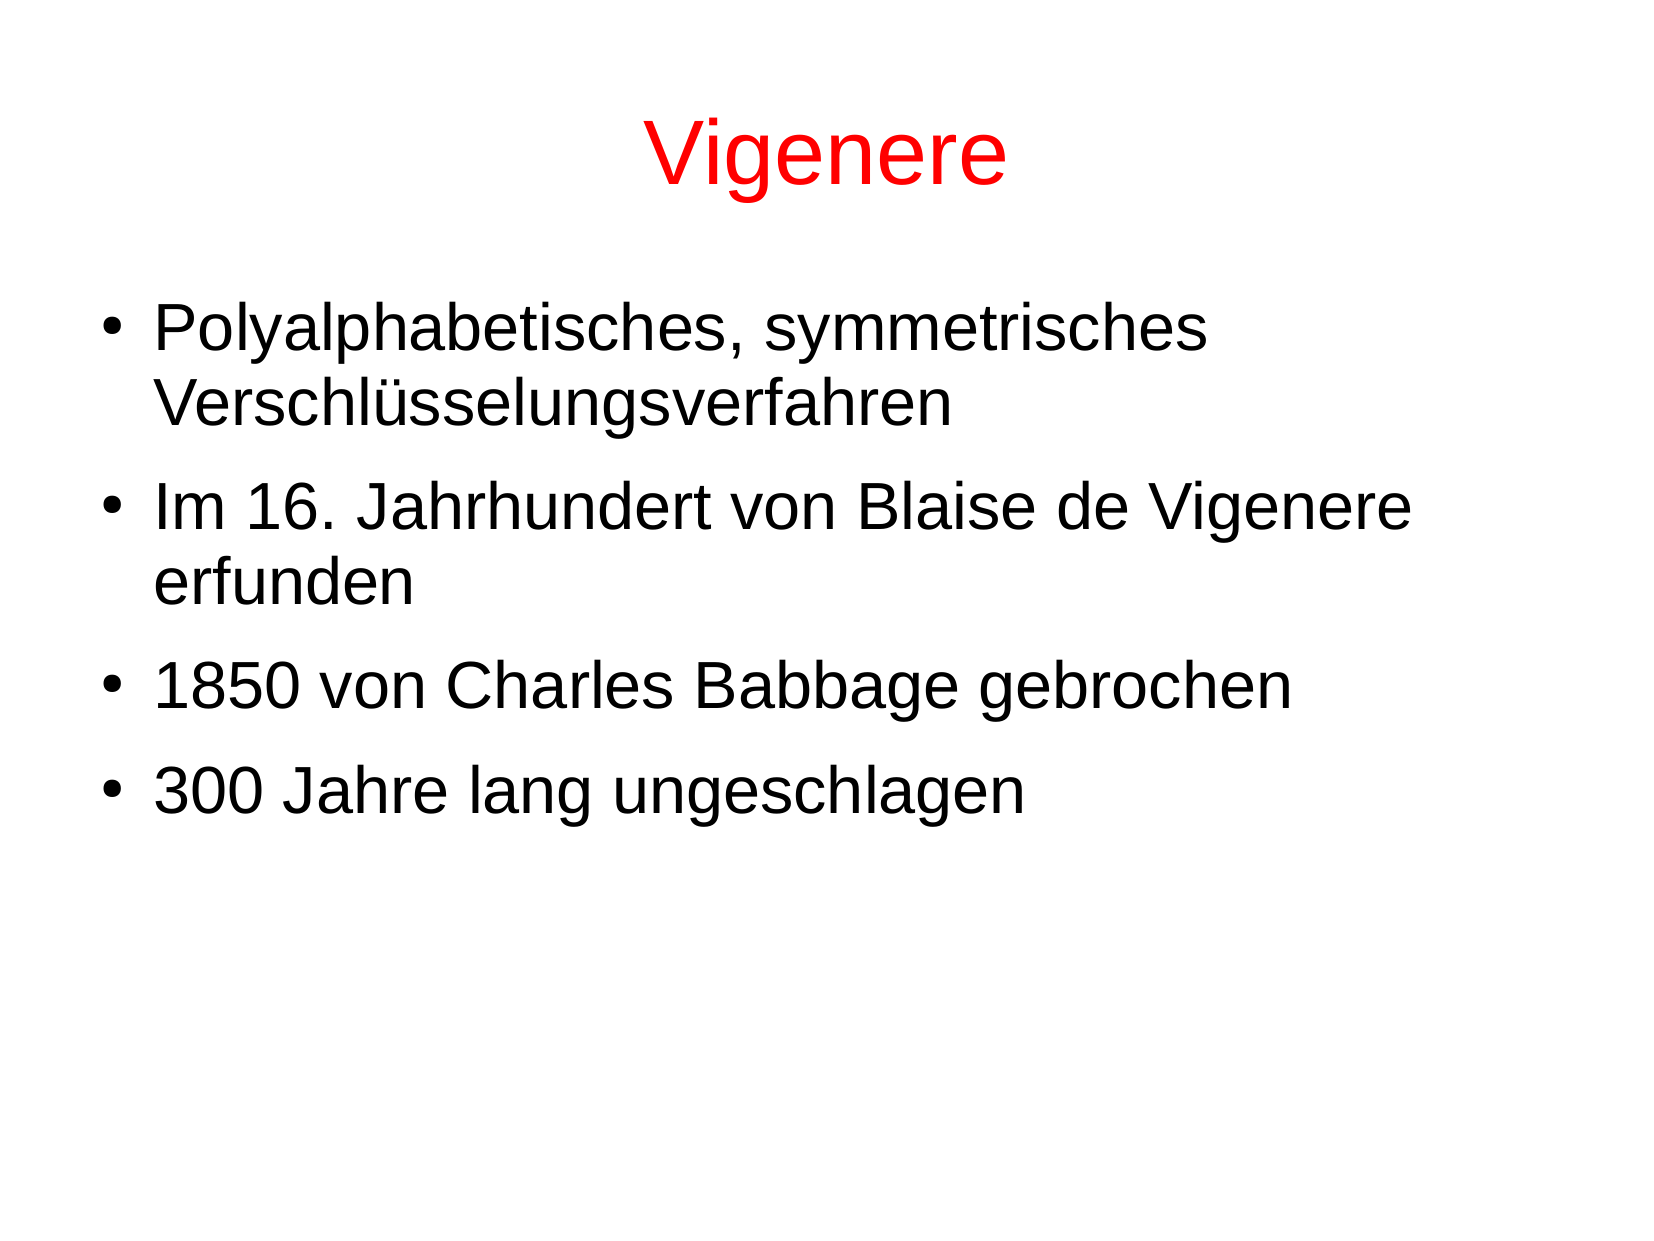

# Vigenere
Polyalphabetisches, symmetrisches Verschlüsselungsverfahren
Im 16. Jahrhundert von Blaise de Vigenere erfunden
1850 von Charles Babbage gebrochen
300 Jahre lang ungeschlagen